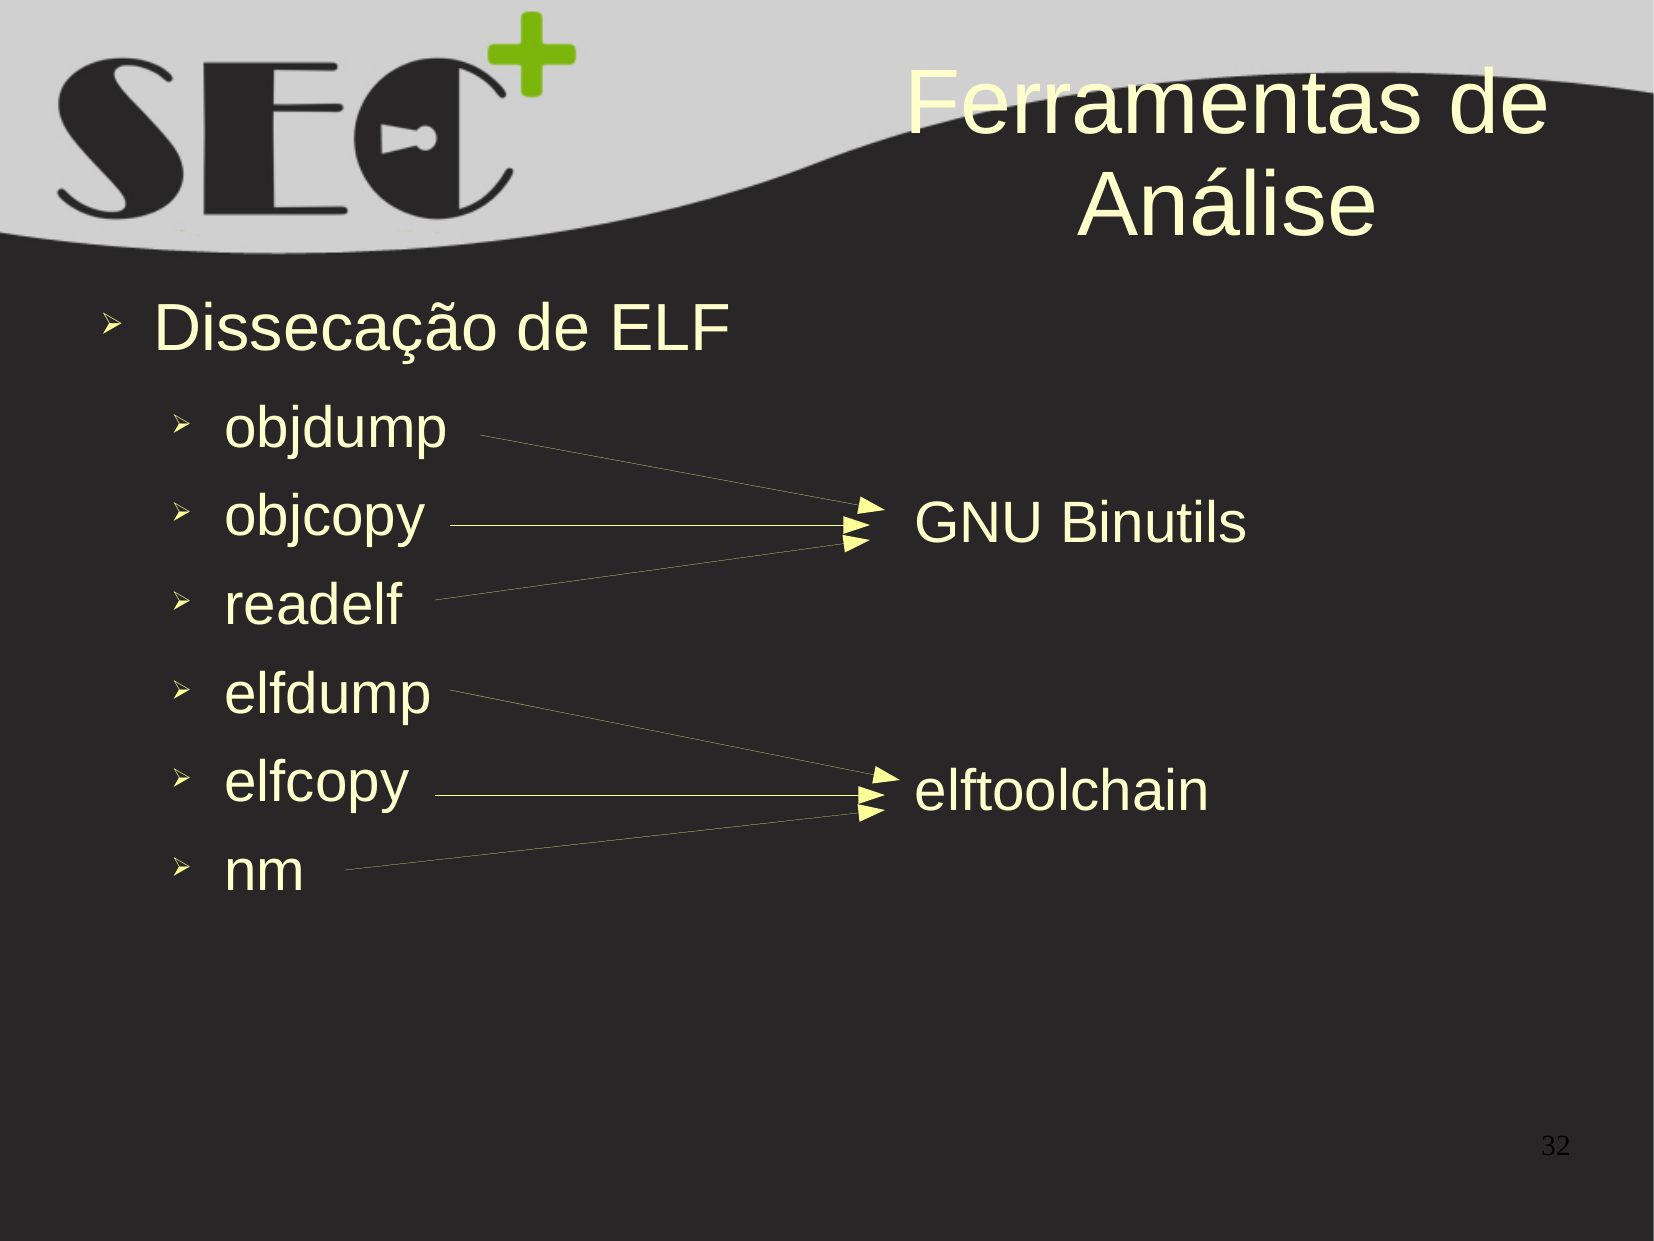

# Ferramentas de Análise
Dissecação de ELF
objdump
objcopy
readelf
elfdump
elfcopy
nm
GNU Binutils
elftoolchain
32